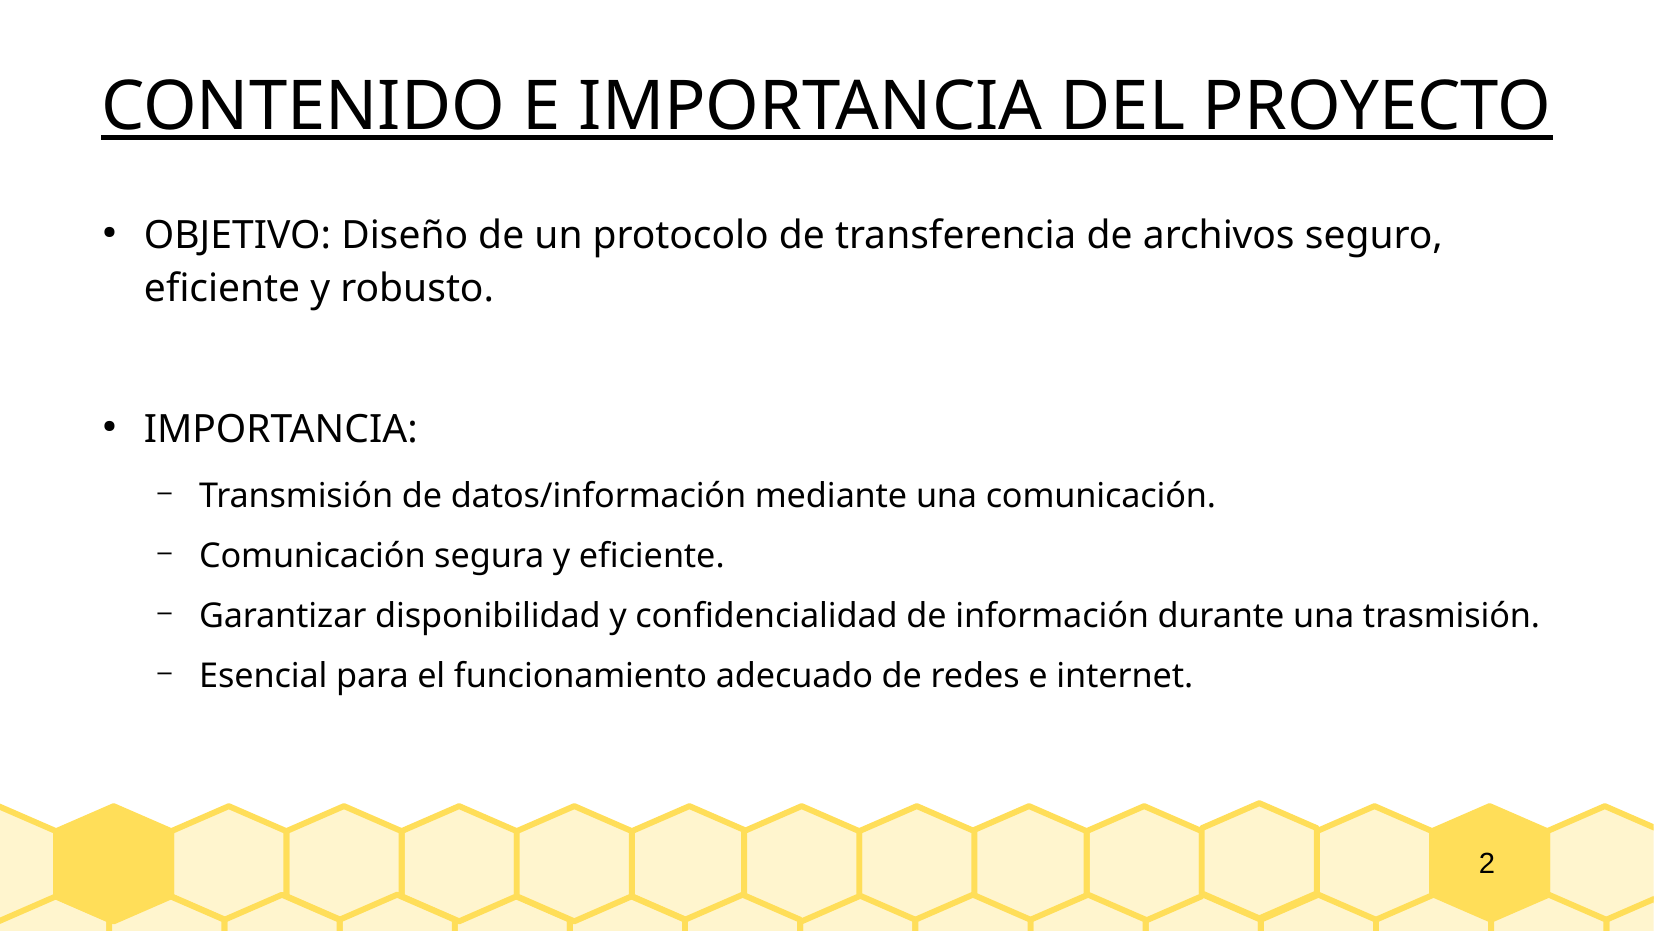

# CONTENIDO E IMPORTANCIA DEL PROYECTO
OBJETIVO: Diseño de un protocolo de transferencia de archivos seguro, eficiente y robusto.
IMPORTANCIA:
Transmisión de datos/información mediante una comunicación.
Comunicación segura y eficiente.
Garantizar disponibilidad y confidencialidad de información durante una trasmisión.
Esencial para el funcionamiento adecuado de redes e internet.